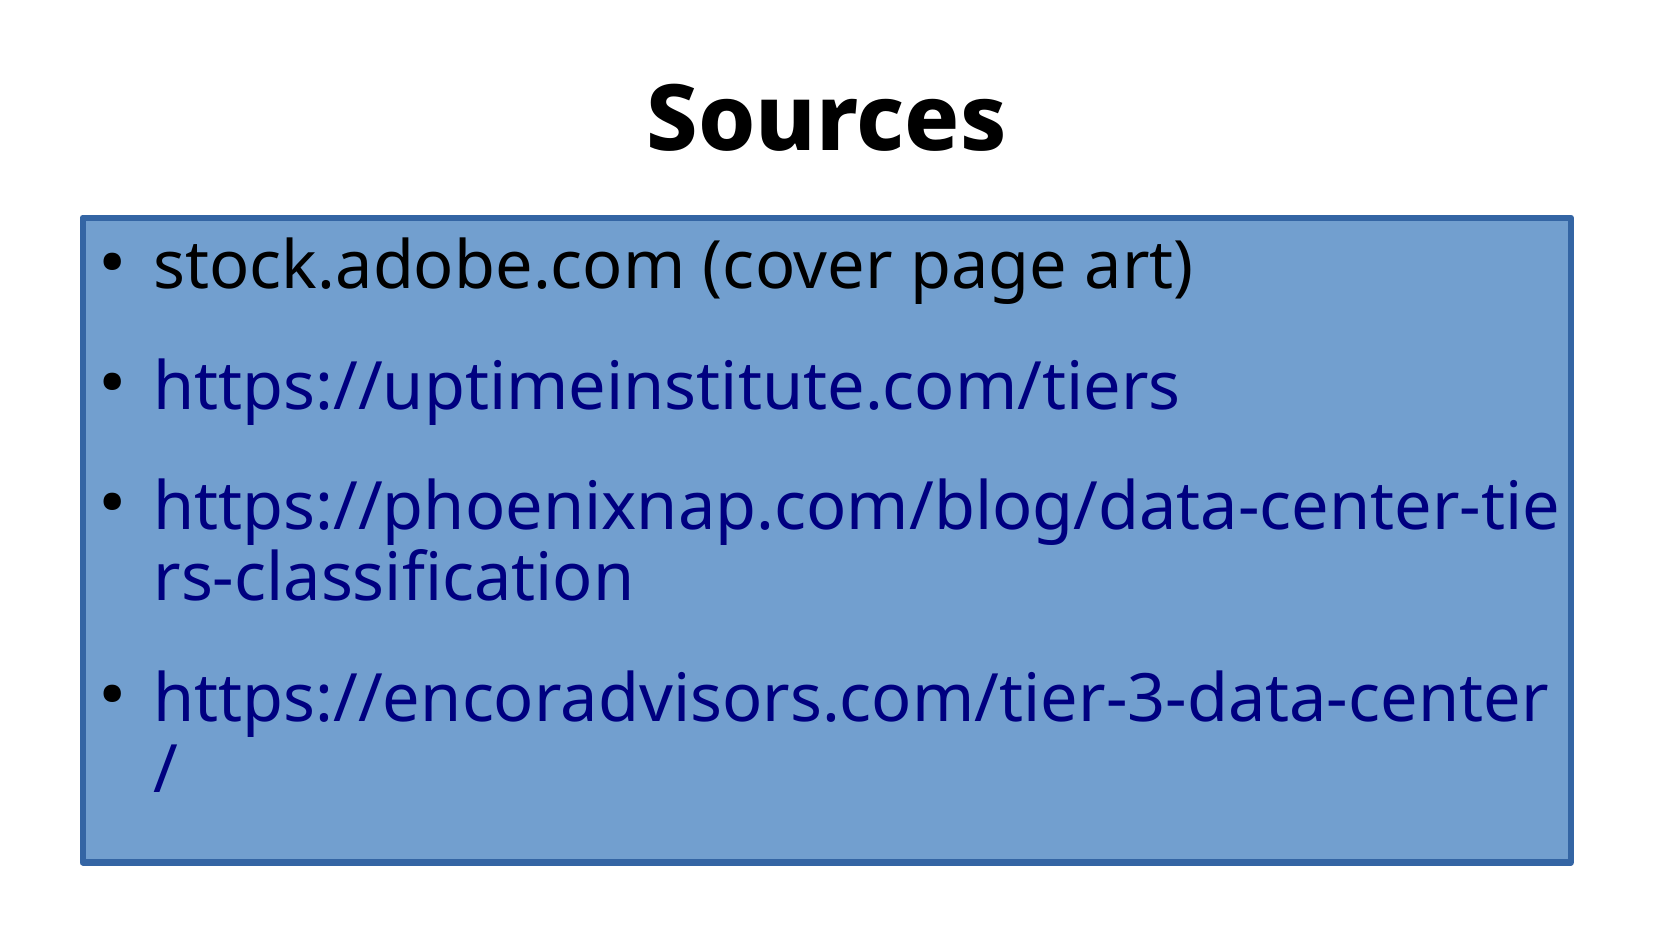

# Sources
stock.adobe.com (cover page art)
https://uptimeinstitute.com/tiers
https://phoenixnap.com/blog/data-center-tiers-classification
https://encoradvisors.com/tier-3-data-center/